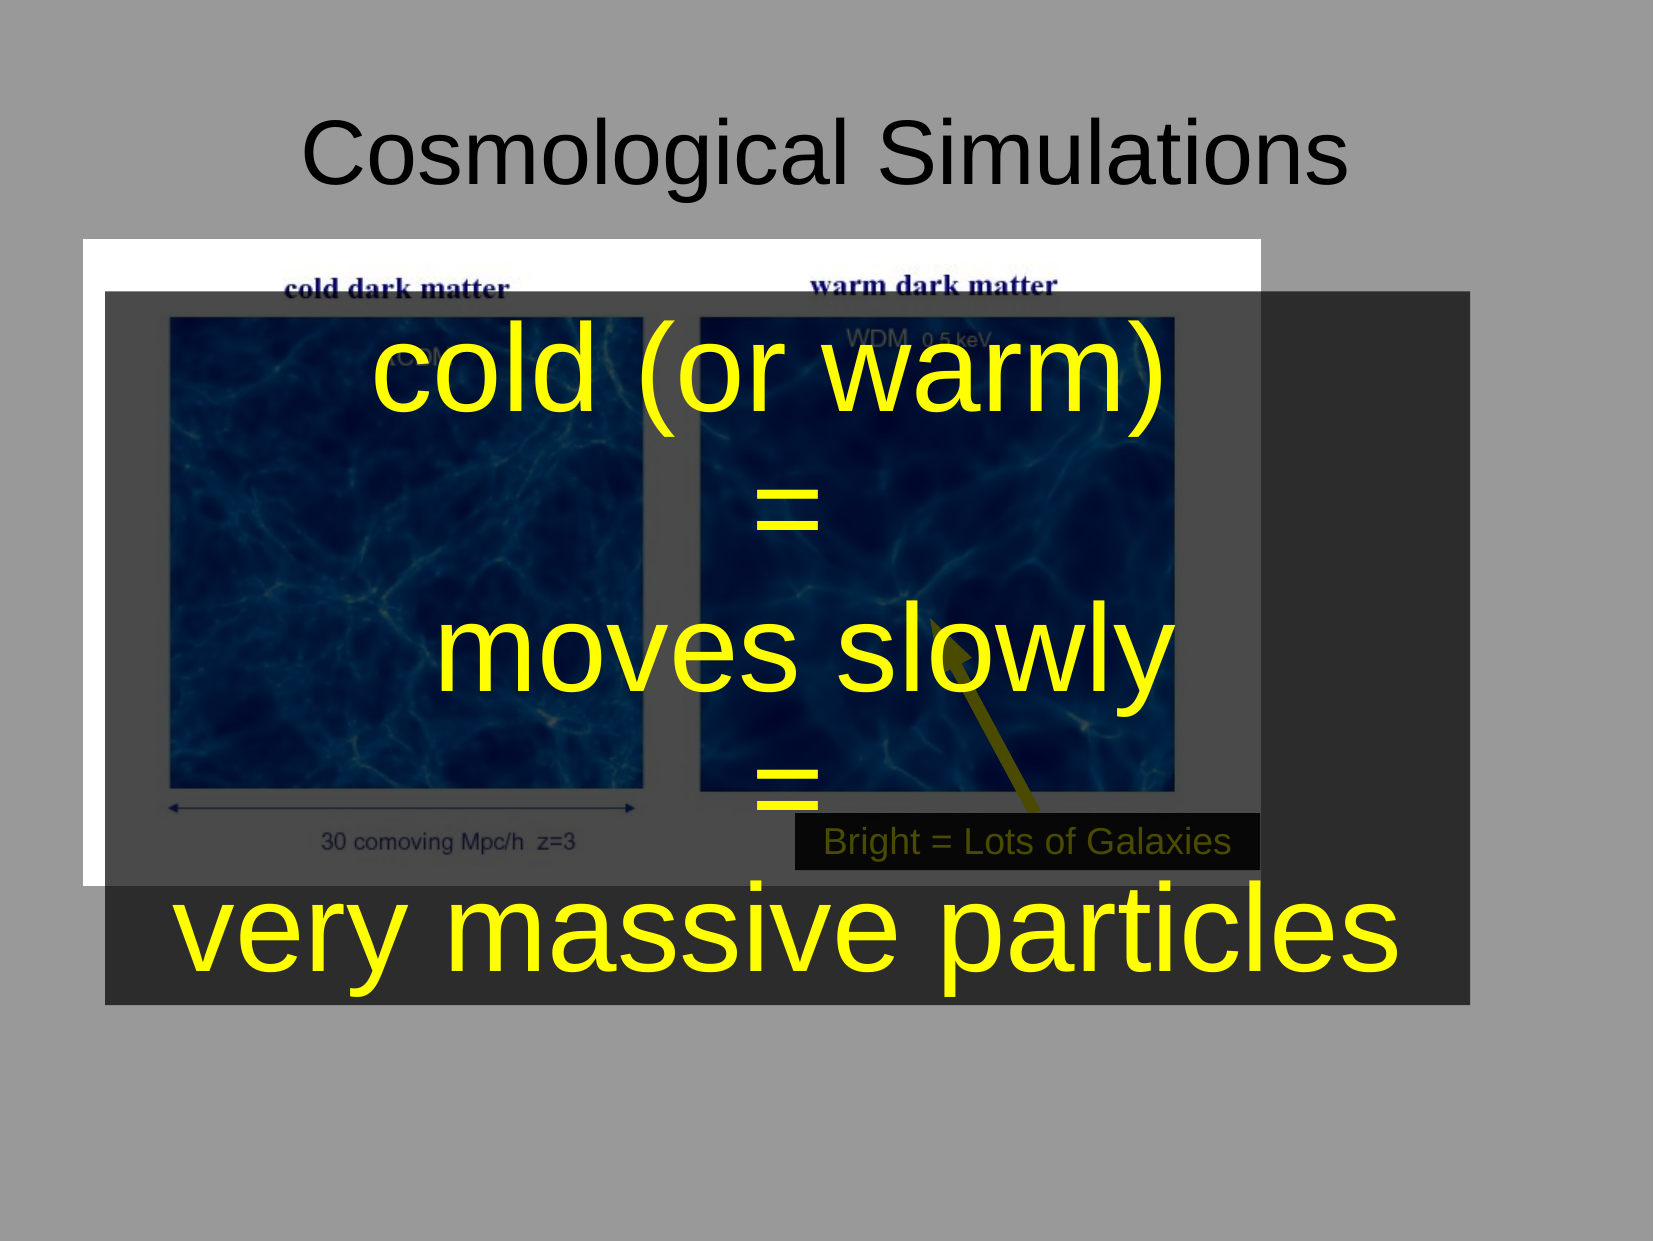

# Cosmological Simulations
cold (or warm)
=
 moves slowly
 =
very massive particles
Bright = Lots of Galaxies